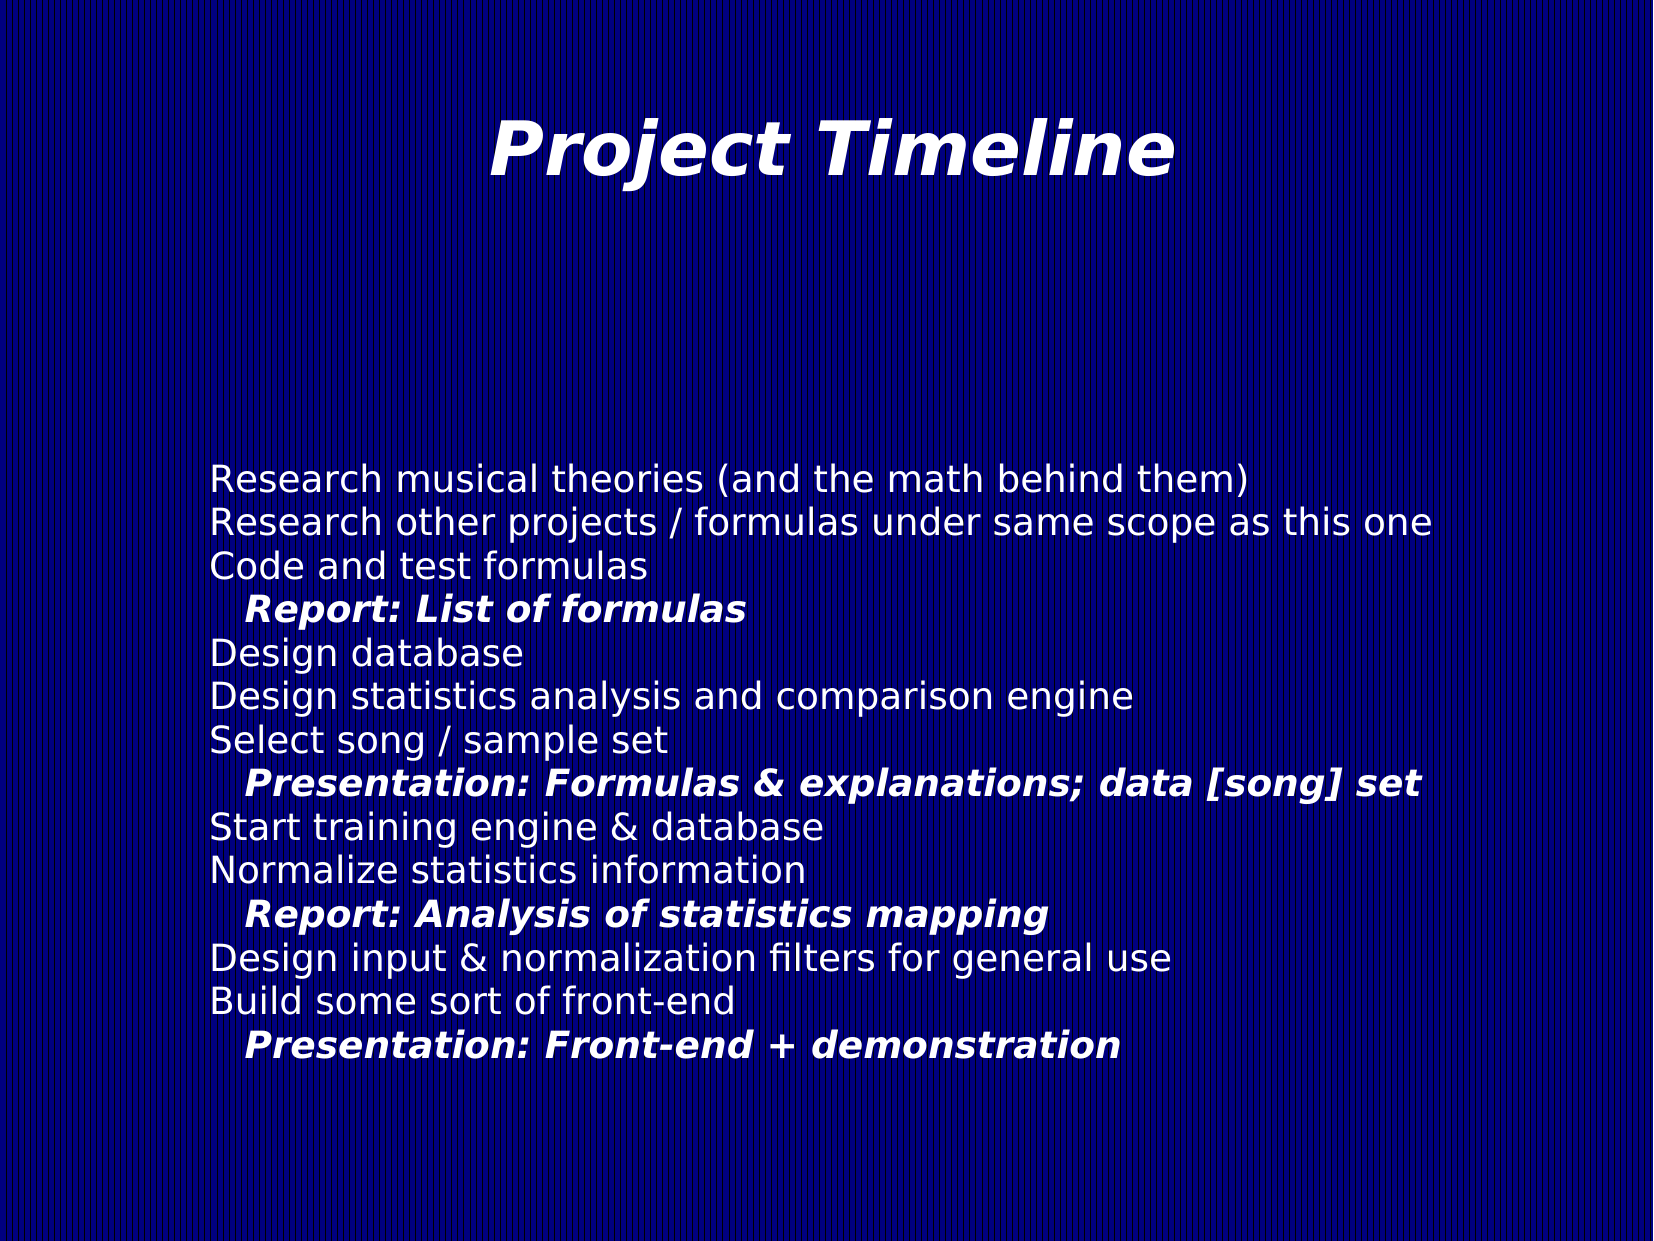

Project Timeline
Research musical theories (and the math behind them)
Research other projects / formulas under same scope as this one
Code and test formulas
Report: List of formulas
Design database
Design statistics analysis and comparison engine
Select song / sample set
Presentation: Formulas & explanations; data [song] set
Start training engine & database
Normalize statistics information
Report: Analysis of statistics mapping
Design input & normalization filters for general use
Build some sort of front-end
Presentation: Front-end + demonstration